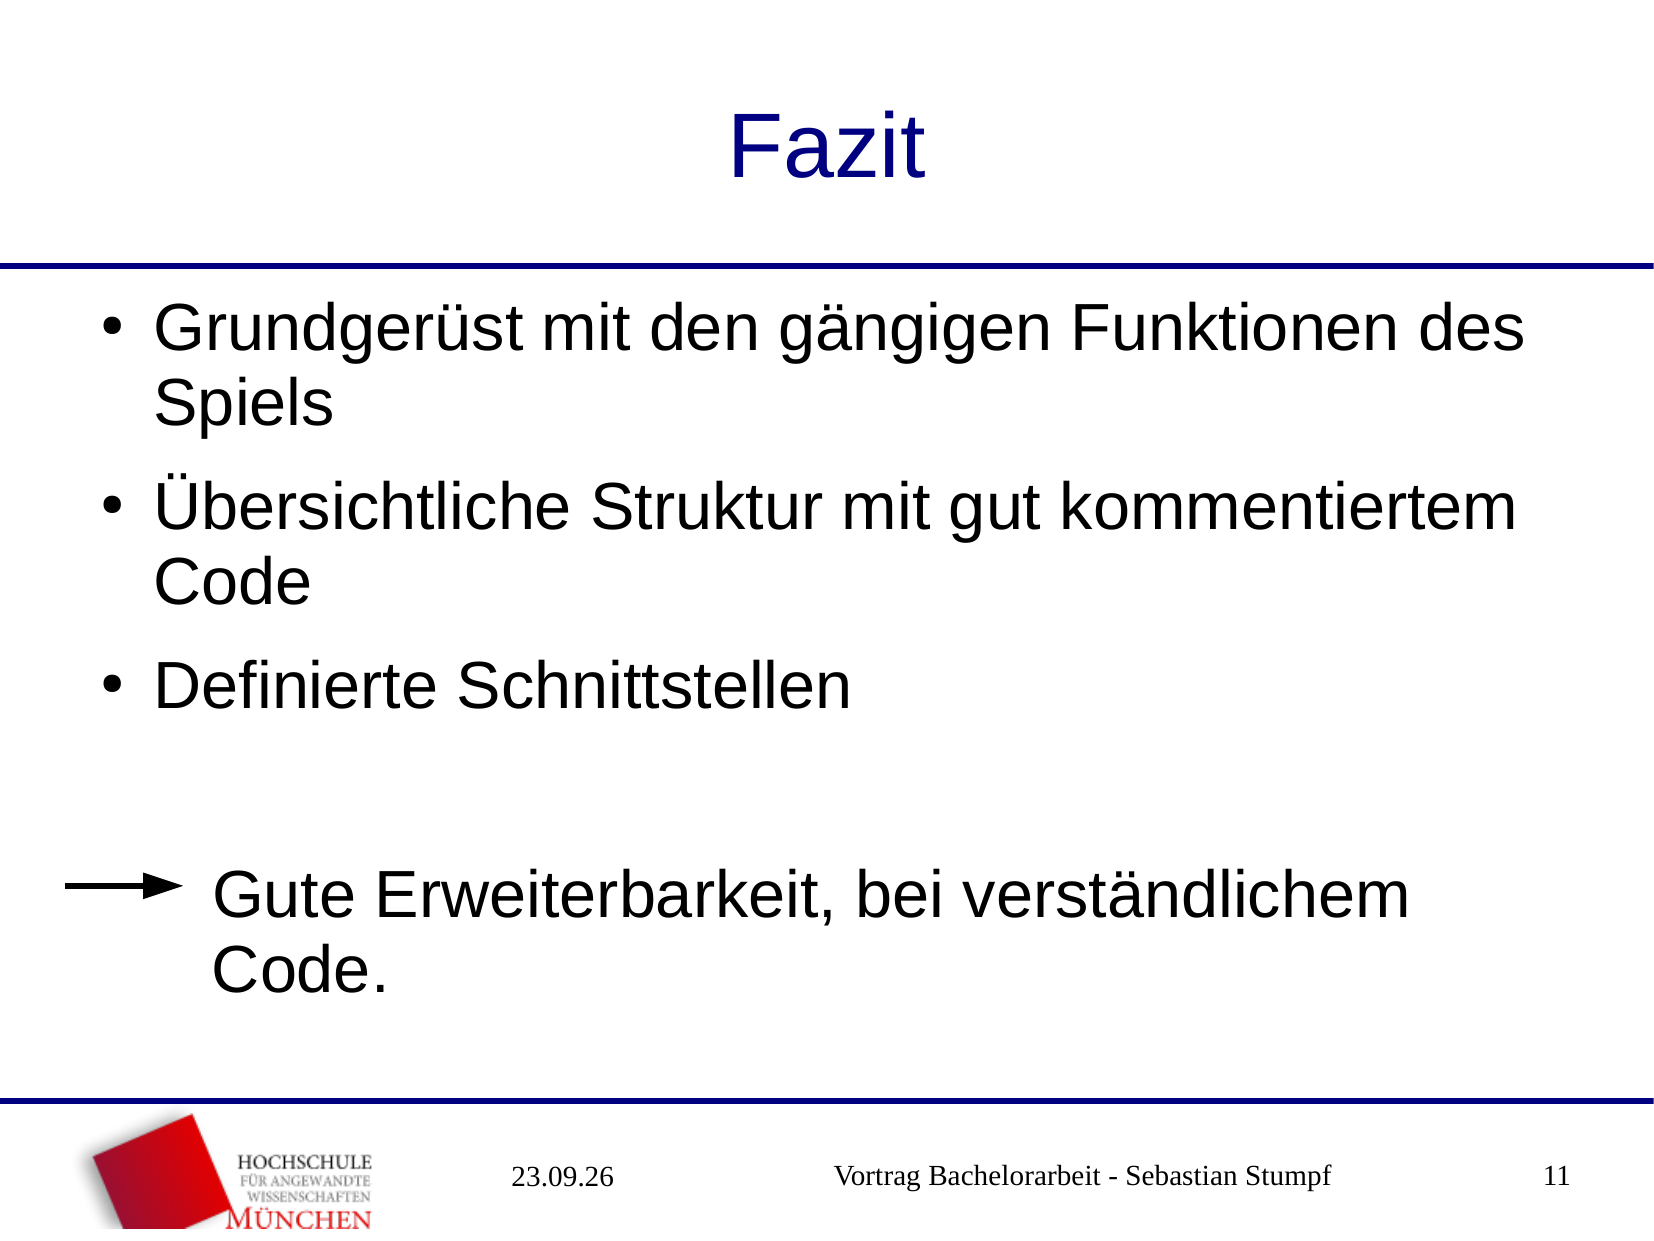

# Fazit
Grundgerüst mit den gängigen Funktionen des Spiels
Übersichtliche Struktur mit gut kommentiertem Code
Definierte Schnittstellen
 Gute Erweiterbarkeit, bei verständlichem Code.
Vortrag Bachelorarbeit - Sebastian Stumpf
11